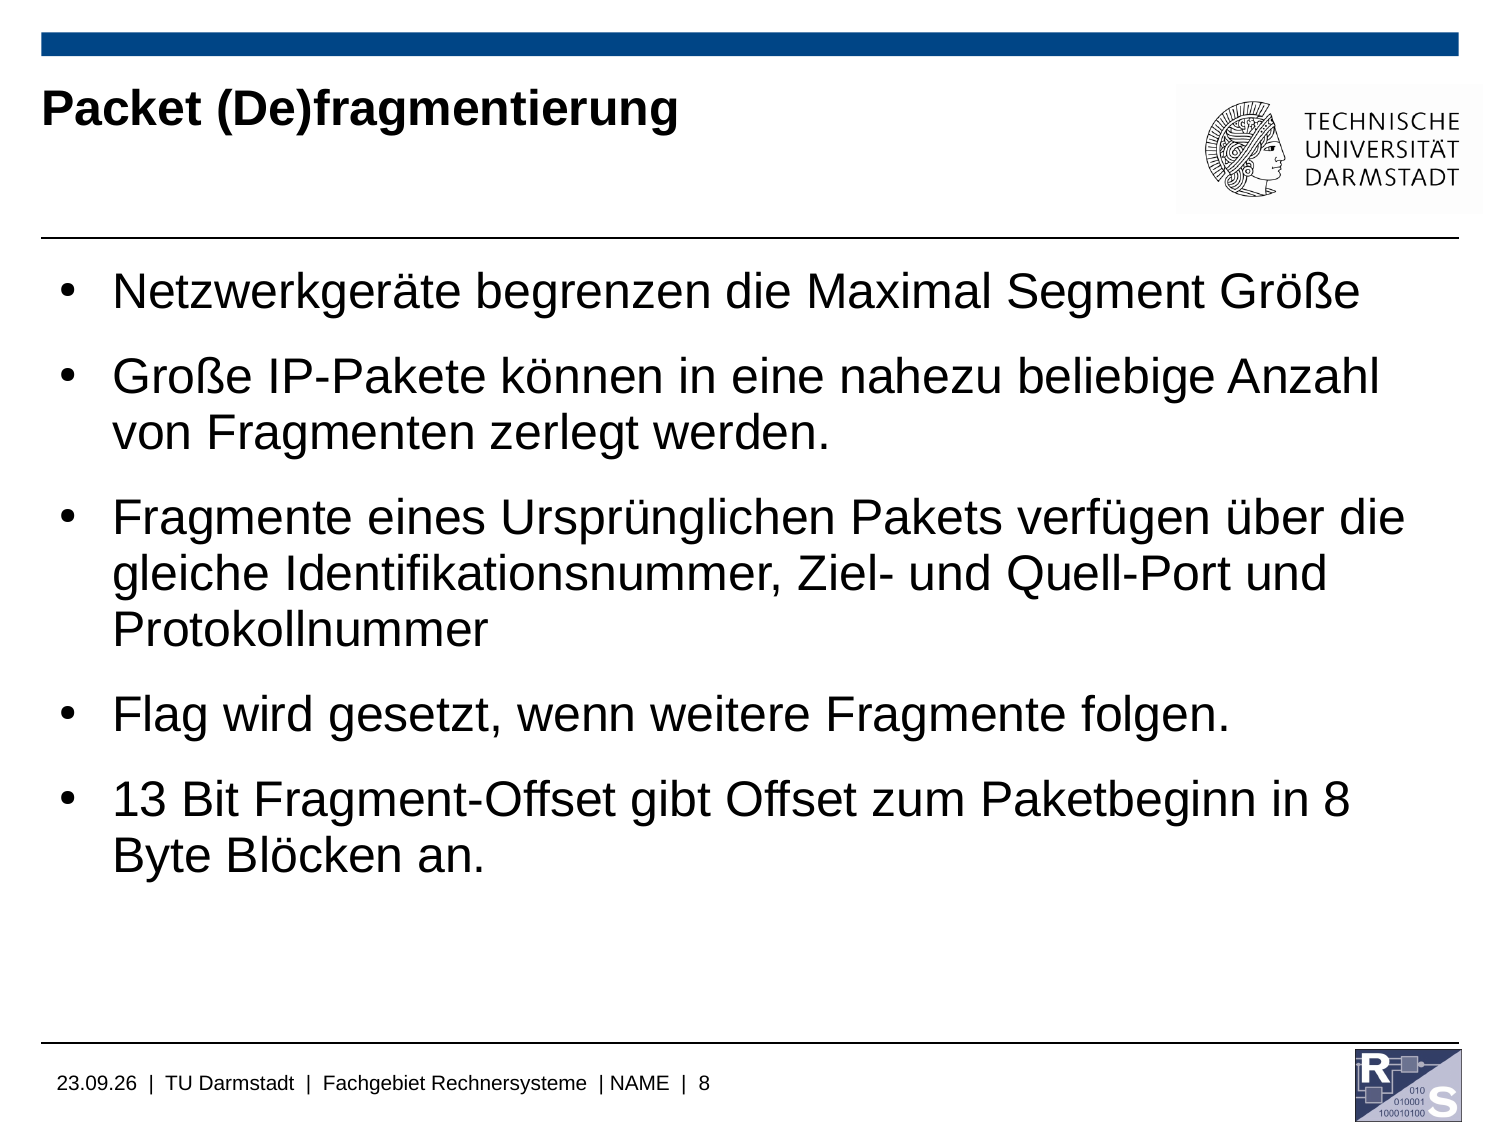

# Packet (De)fragmentierung
Netzwerkgeräte begrenzen die Maximal Segment Größe
Große IP-Pakete können in eine nahezu beliebige Anzahl von Fragmenten zerlegt werden.
Fragmente eines Ursprünglichen Pakets verfügen über die gleiche Identifikationsnummer, Ziel- und Quell-Port und Protokollnummer
Flag wird gesetzt, wenn weitere Fragmente folgen.
13 Bit Fragment-Offset gibt Offset zum Paketbeginn in 8 Byte Blöcken an.